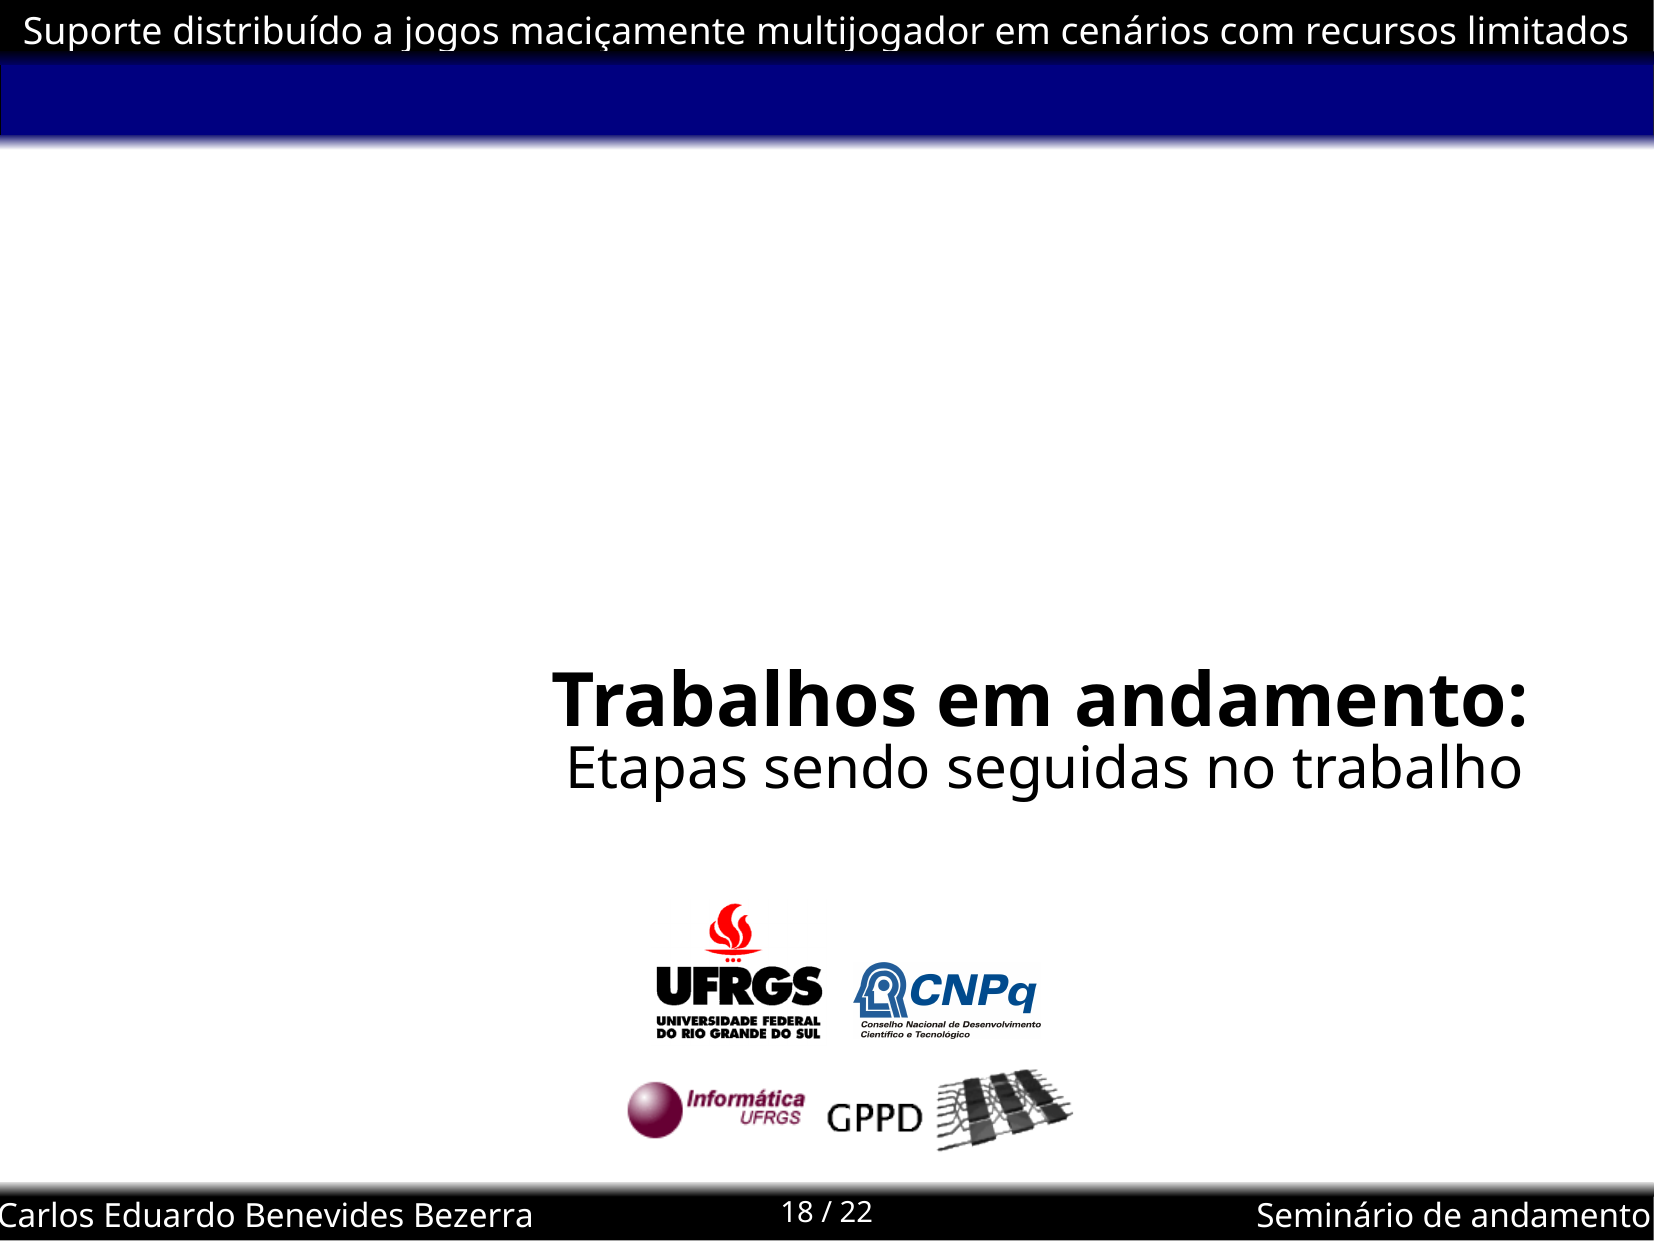

# Trabalhos em andamento:
Etapas sendo seguidas no trabalho